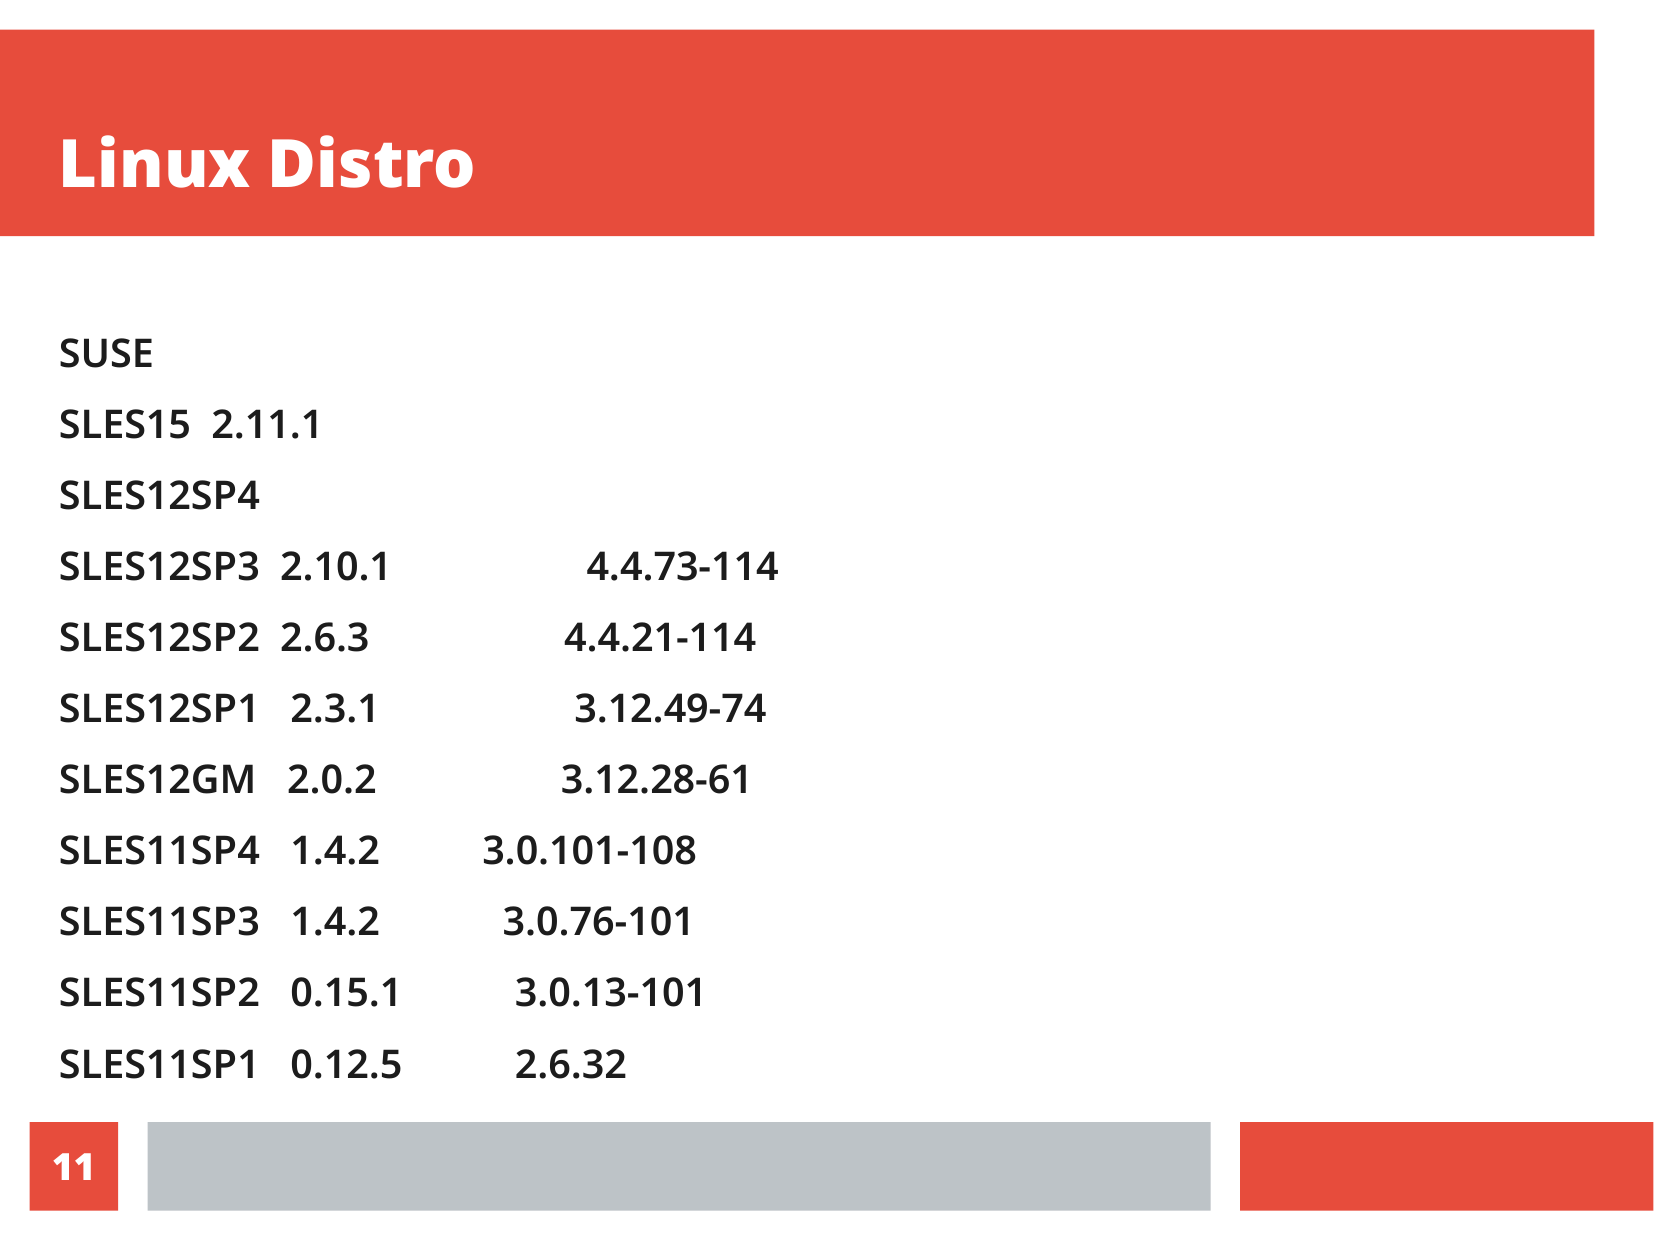

# Linux Distro
SUSE
SLES15 2.11.1
SLES12SP4
SLES12SP3 2.10.1 4.4.73-114
SLES12SP2 2.6.3 4.4.21-114
SLES12SP1 2.3.1 3.12.49-74
SLES12GM 2.0.2 3.12.28-61
SLES11SP4 1.4.2 3.0.101-108
SLES11SP3 1.4.2 3.0.76-101
SLES11SP2 0.15.1 3.0.13-101
SLES11SP1 0.12.5 2.6.32
11